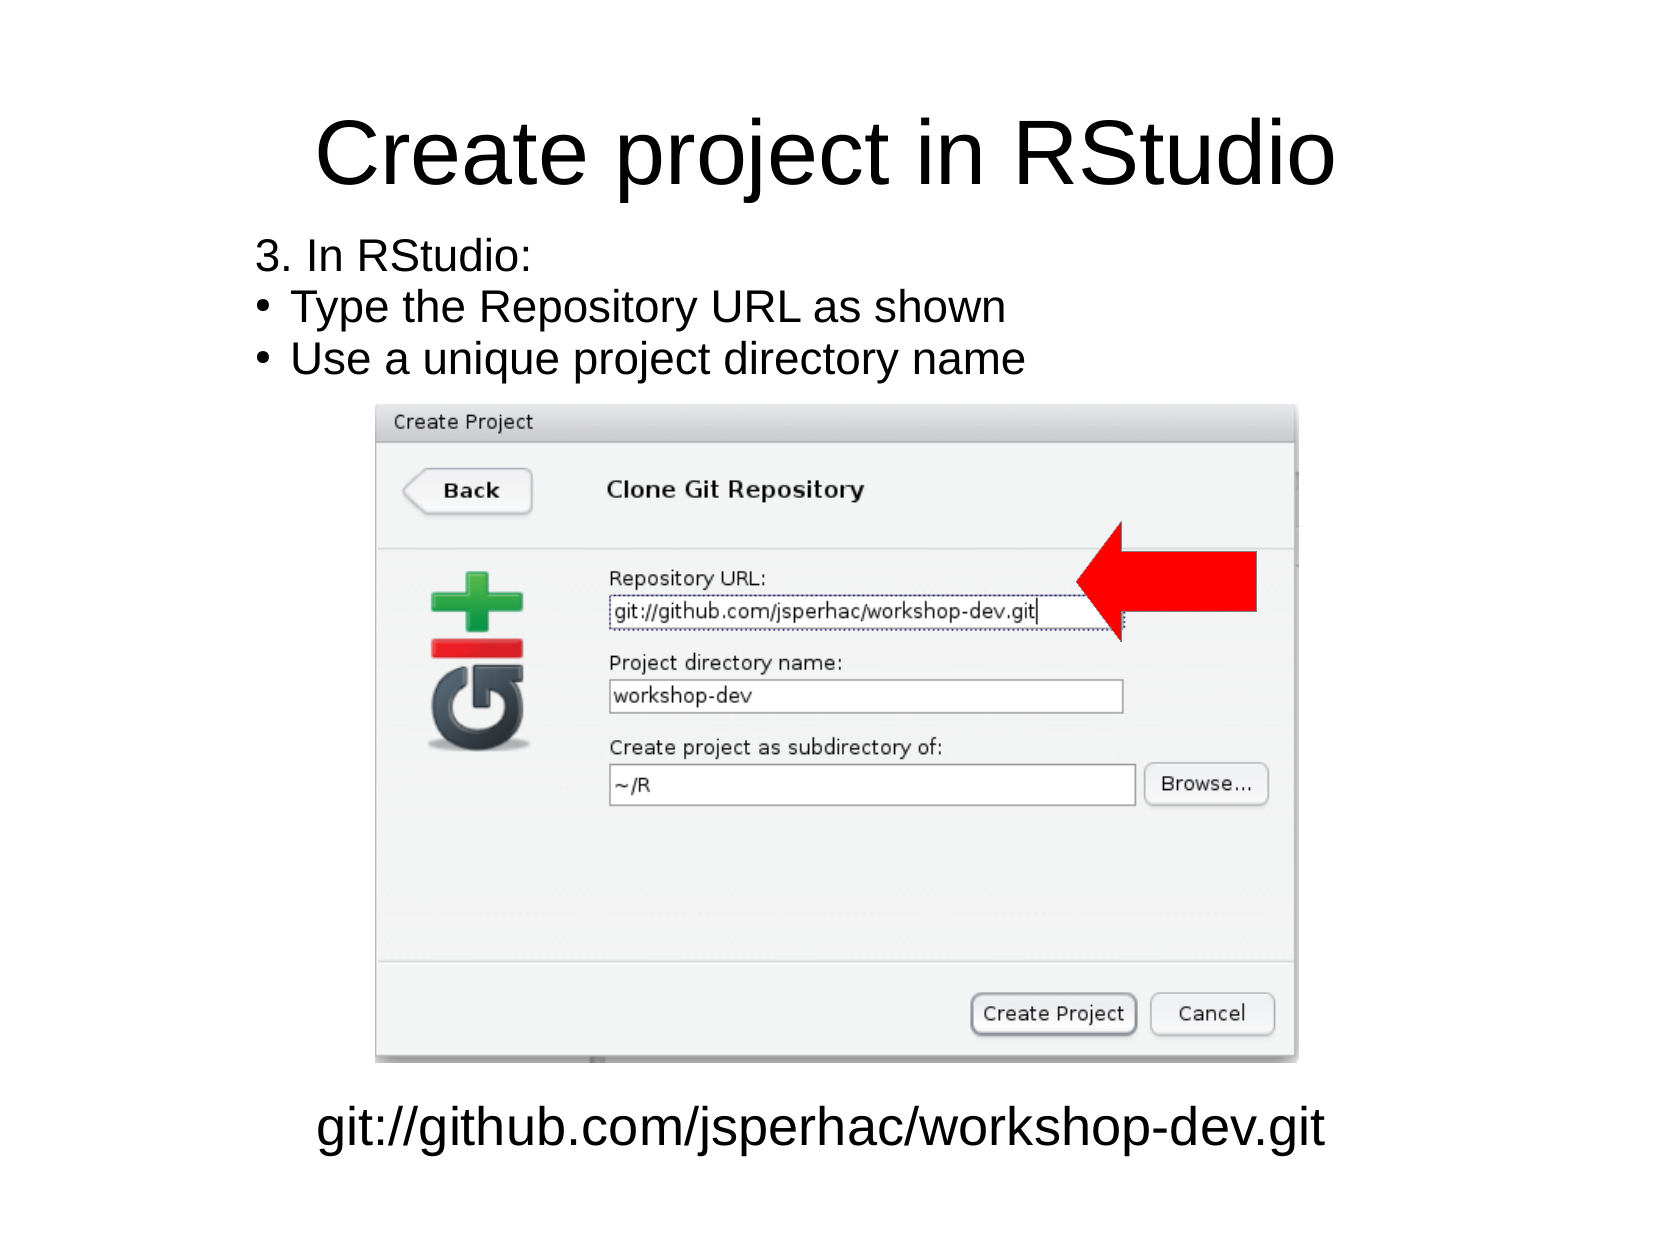

# Create project in RStudio
3. In RStudio:
Type the Repository URL as shown
Use a unique project directory name
git://github.com/jsperhac/workshop-dev.git